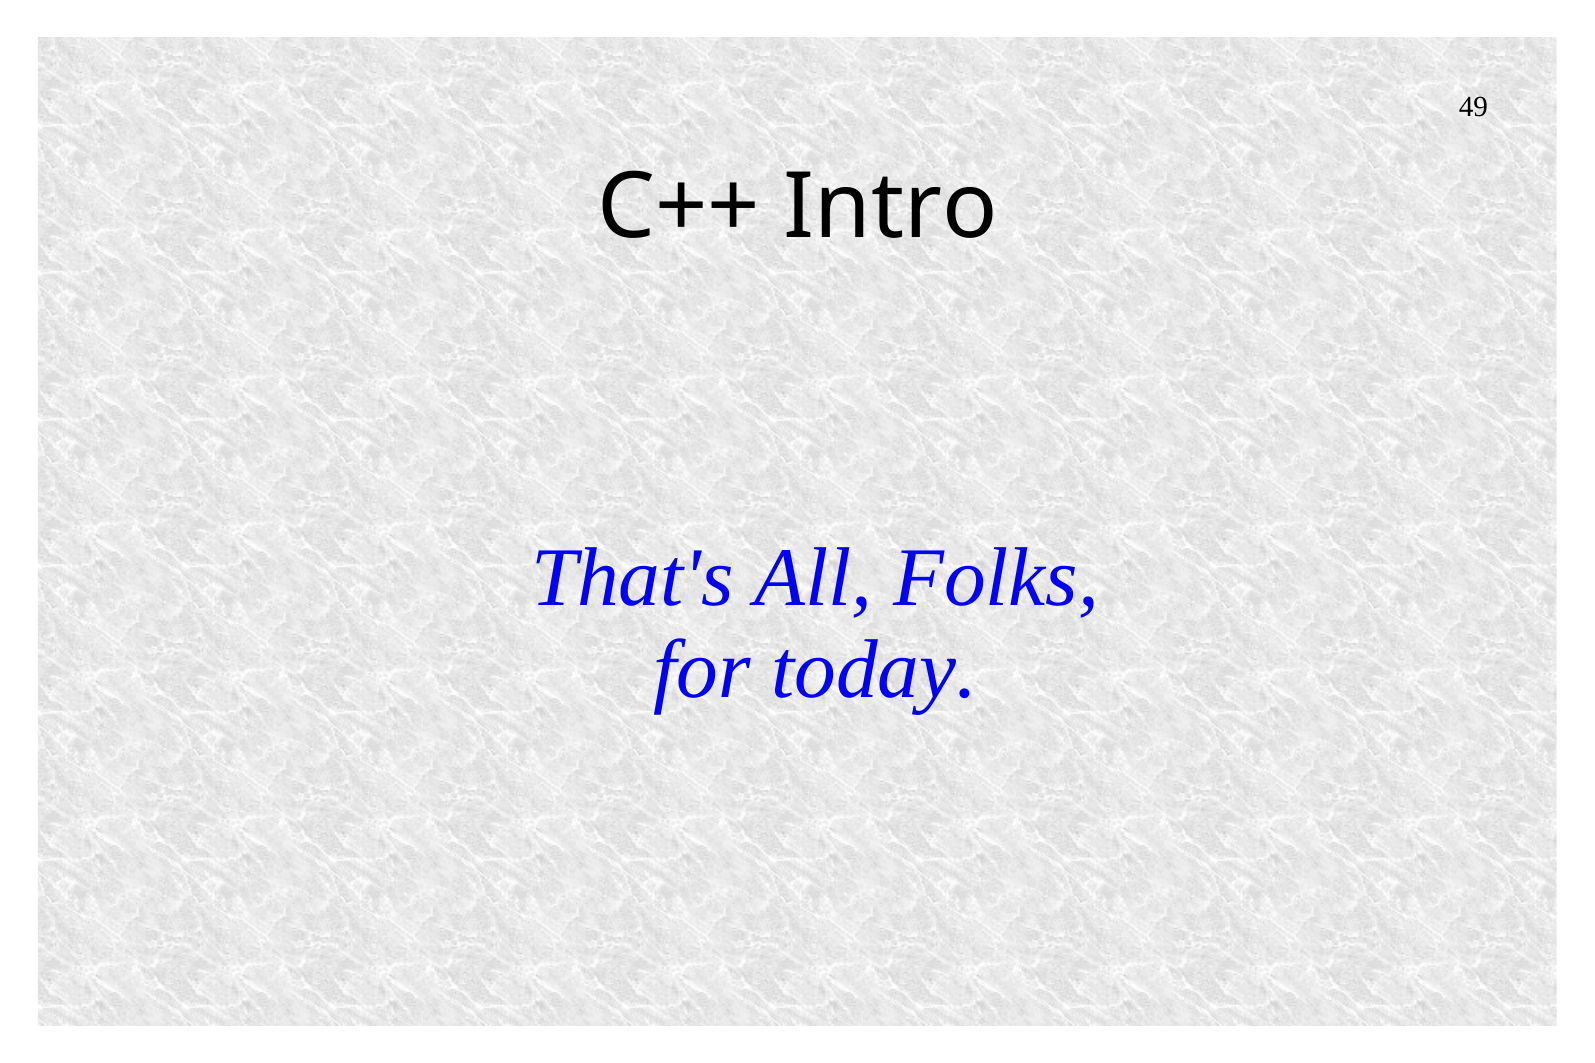

49
# C++ Intro
That's All, Folks,
for today.